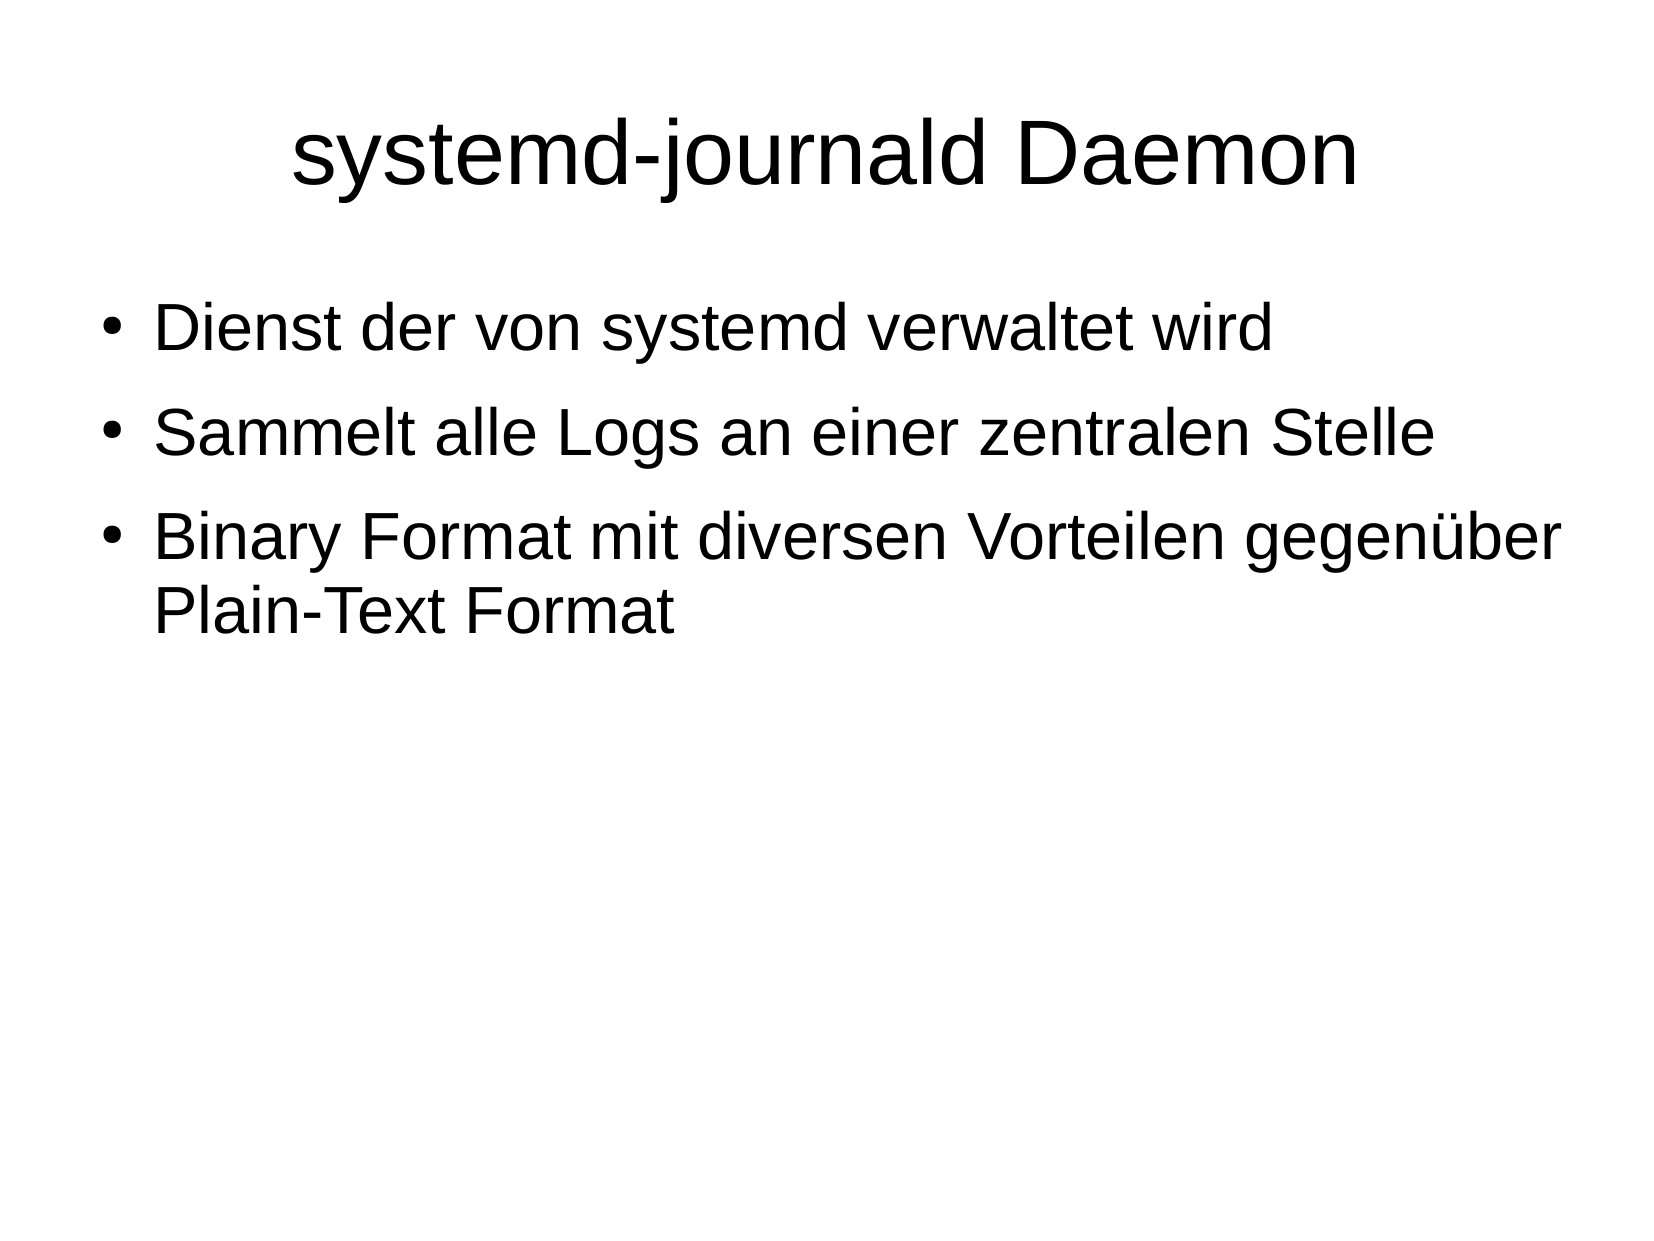

# systemd-journald Daemon
Dienst der von systemd verwaltet wird
Sammelt alle Logs an einer zentralen Stelle
Binary Format mit diversen Vorteilen gegenüber Plain-Text Format